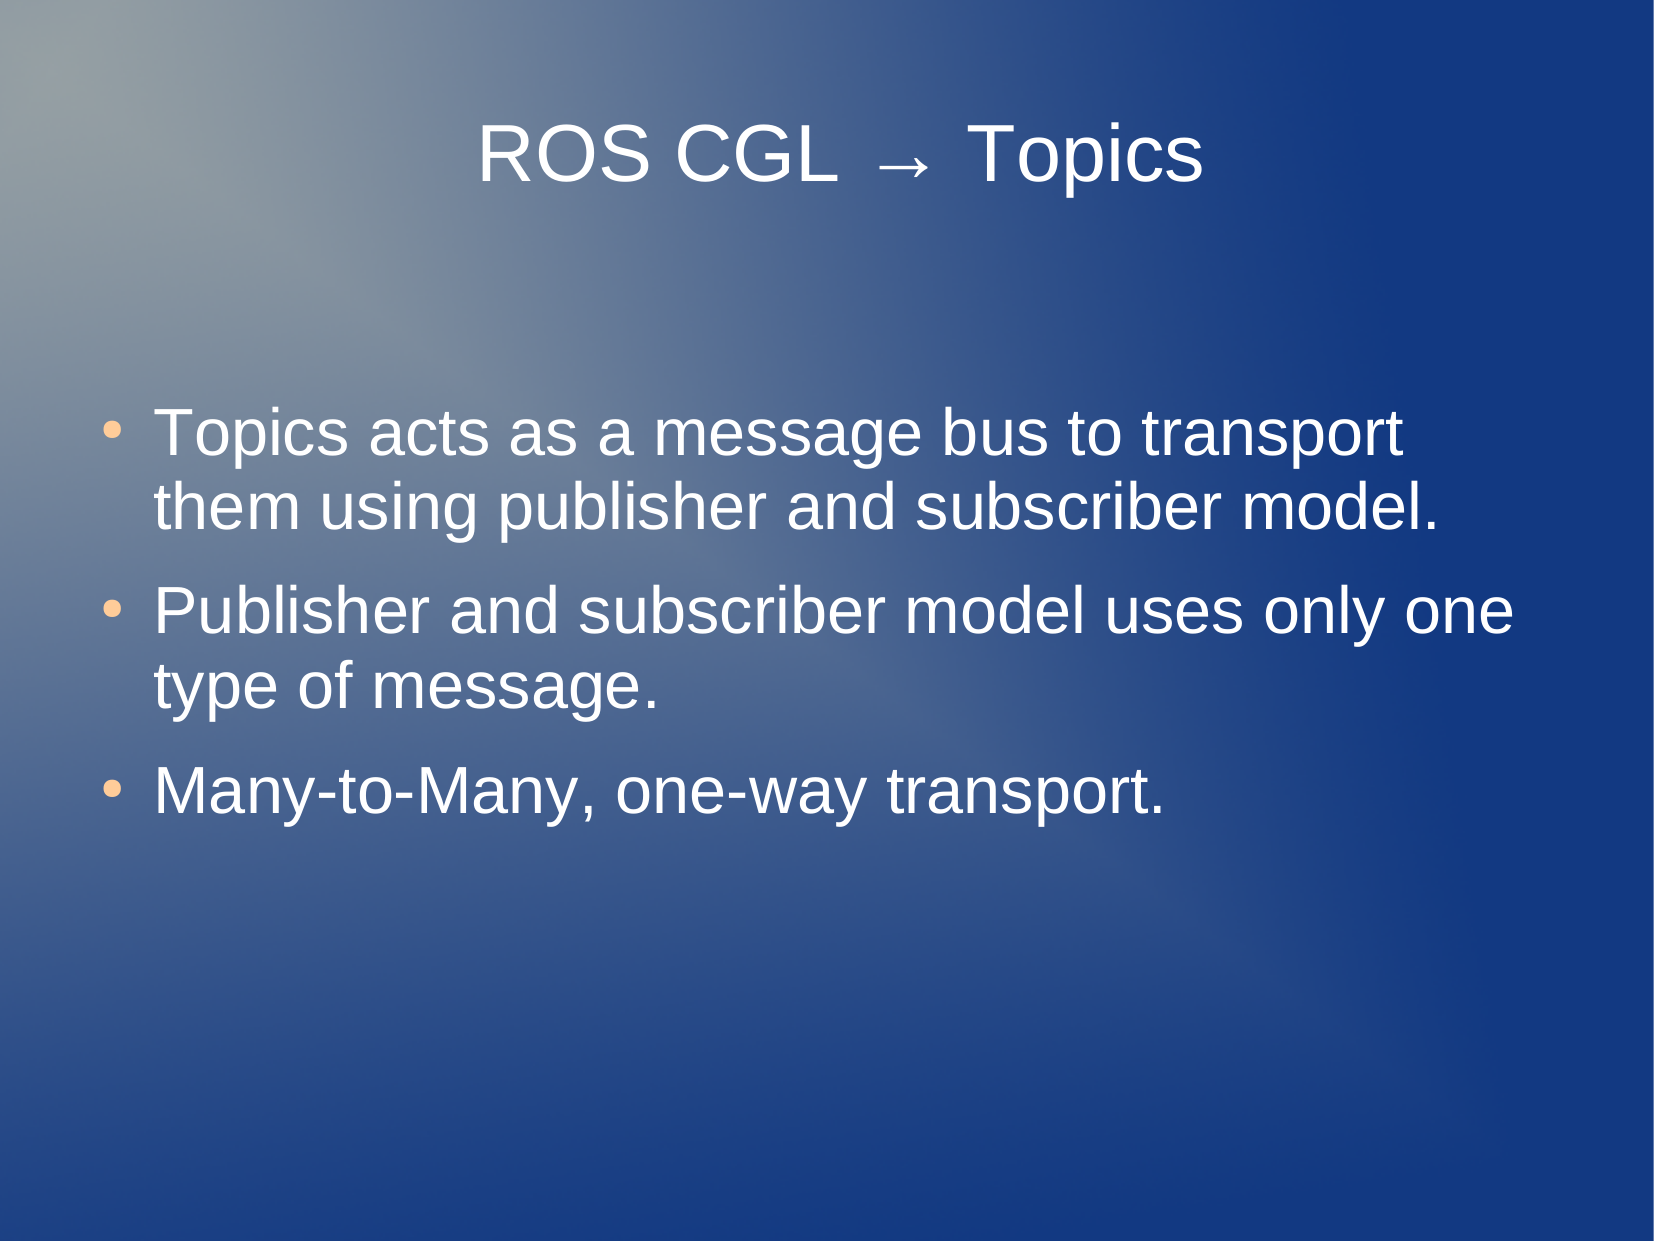

# ROS CGL → Topics
Topics acts as a message bus to transport them using publisher and subscriber model.
Publisher and subscriber model uses only one type of message.
Many-to-Many, one-way transport.